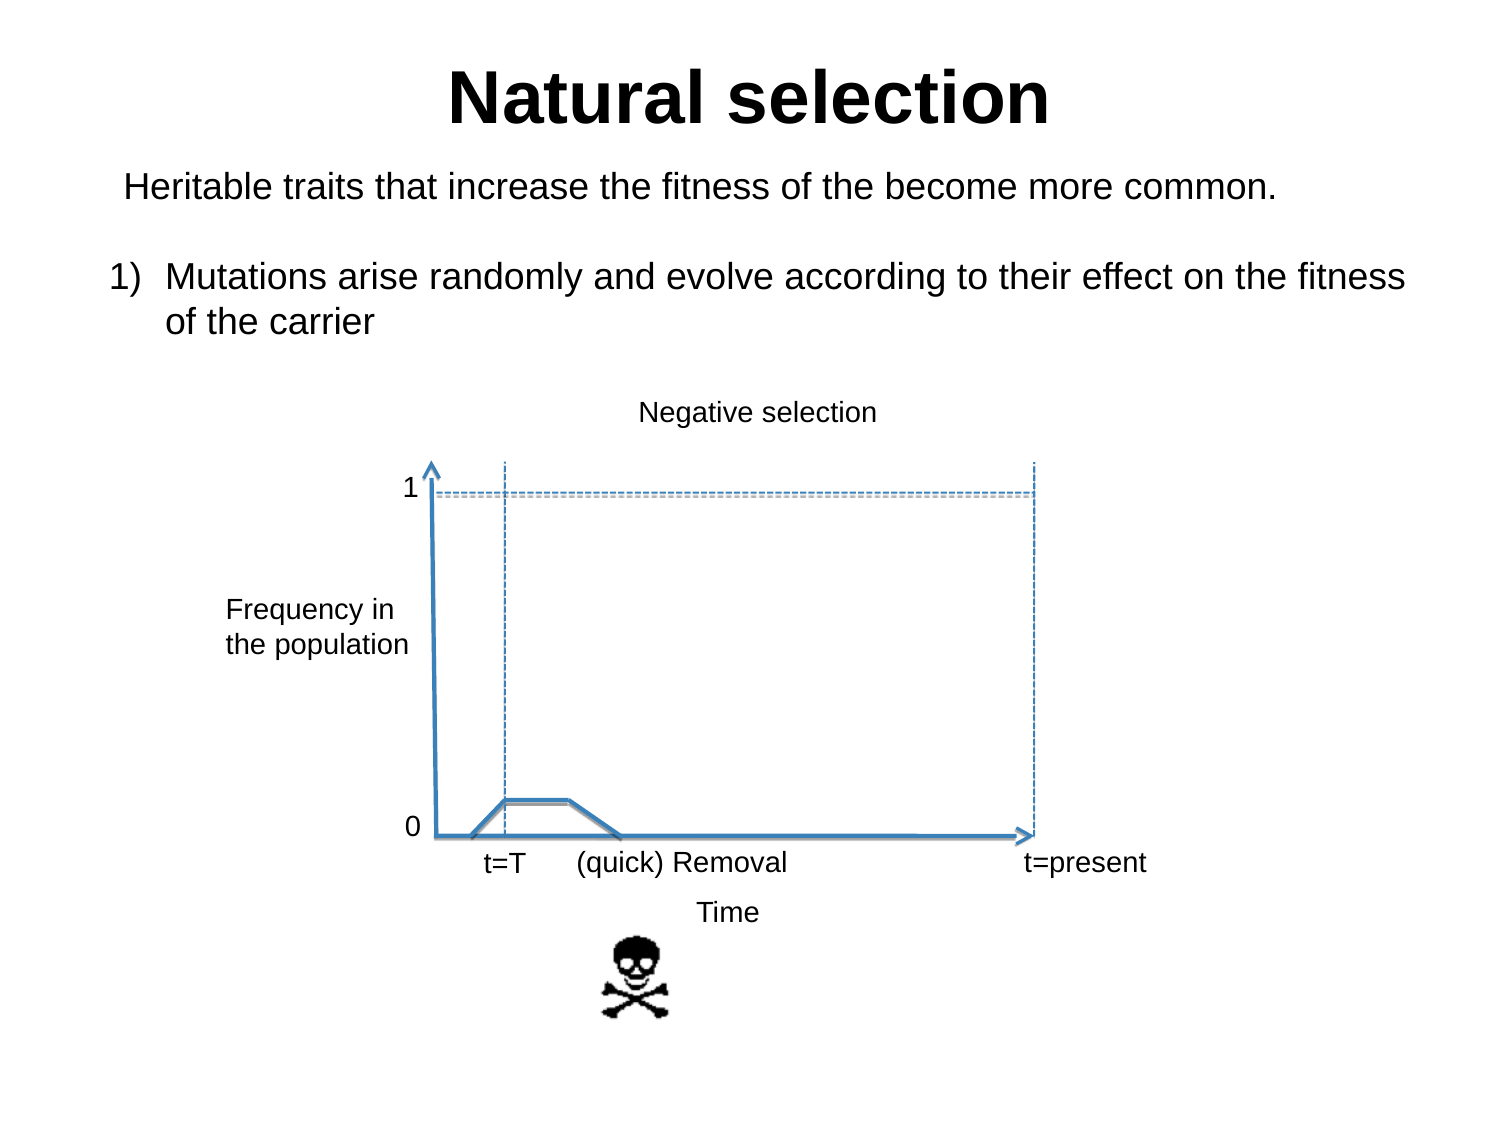

# Natural selection
Heritable traits that increase the fitness of the become more common.
Mutations arise randomly and evolve according to their effect on the fitness of the carrier
Negative selection
1
Frequency in the population
0
(quick) Removal
t=present
t=T
Time